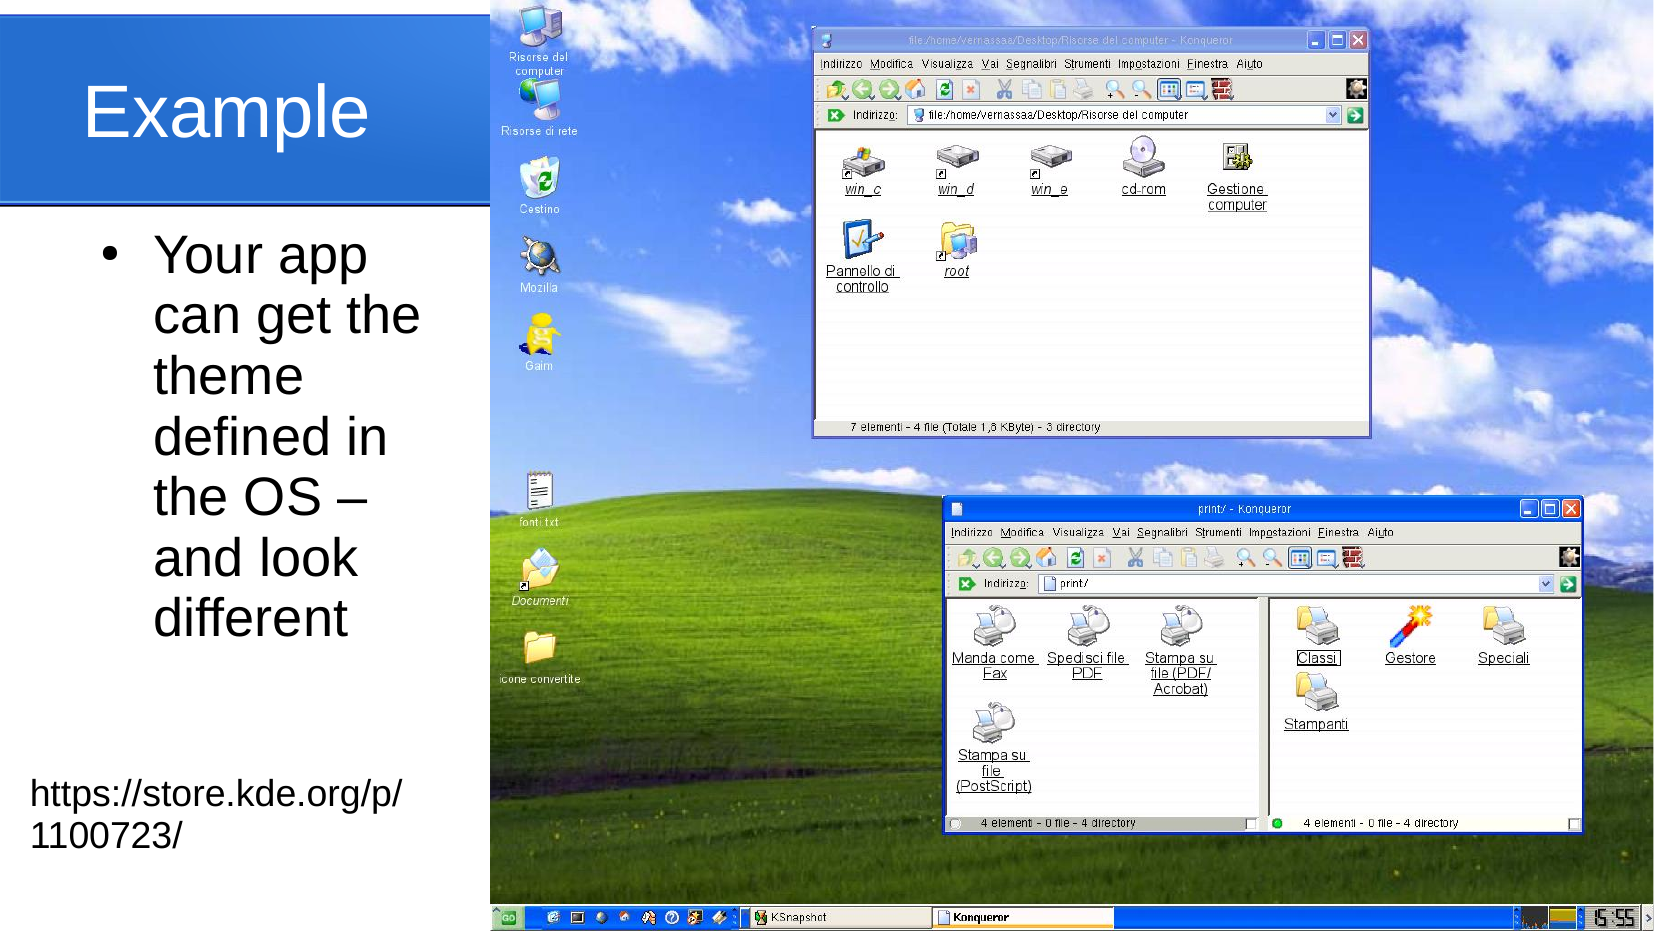

# Example
Your app can get the theme defined in the OS – and look different
https://store.kde.org/p/1100723/
41